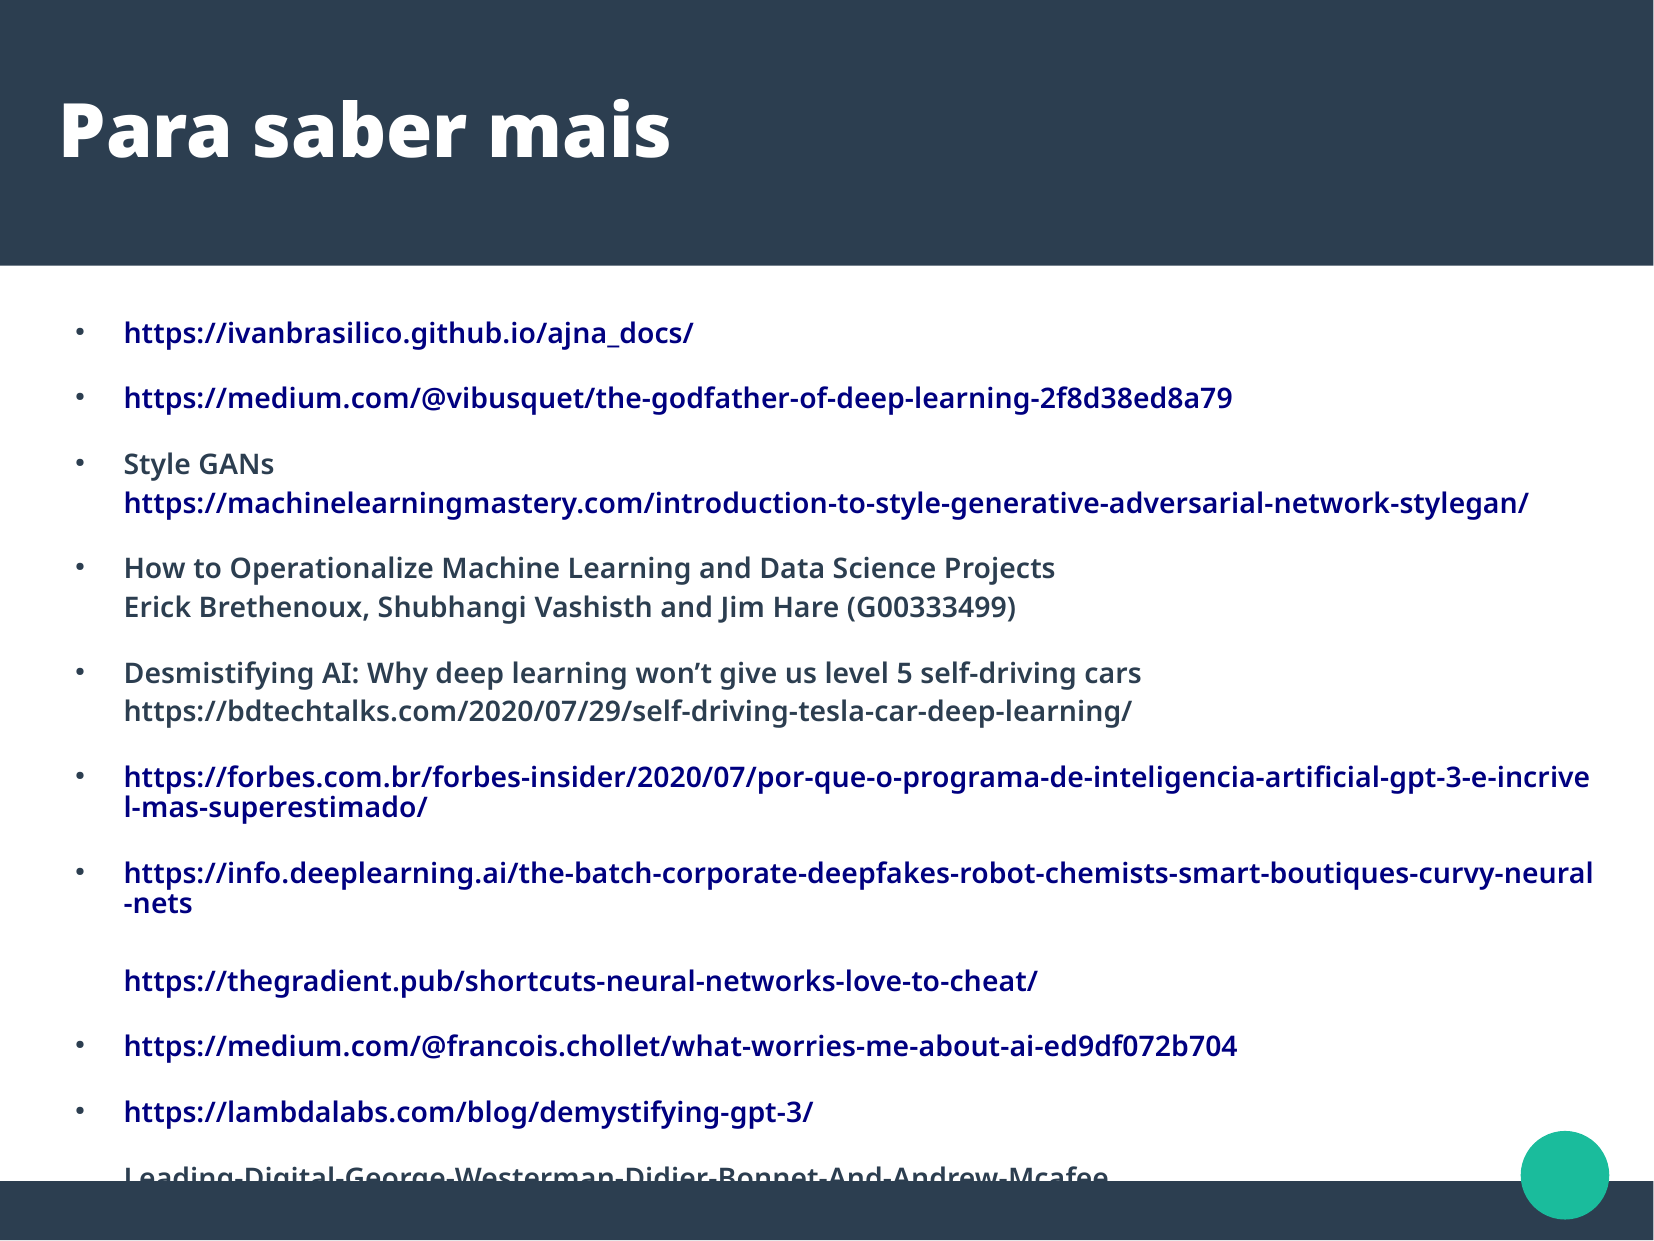

# Para saber mais
https://ivanbrasilico.github.io/ajna_docs/
https://medium.com/@vibusquet/the-godfather-of-deep-learning-2f8d38ed8a79
Style GANs
https://machinelearningmastery.com/introduction-to-style-generative-adversarial-network-stylegan/
How to Operationalize Machine Learning and Data Science Projects
Erick Brethenoux, Shubhangi Vashisth and Jim Hare (G00333499)
Desmistifying AI: Why deep learning won’t give us level 5 self-driving cars
https://bdtechtalks.com/2020/07/29/self-driving-tesla-car-deep-learning/
https://forbes.com.br/forbes-insider/2020/07/por-que-o-programa-de-inteligencia-artificial-gpt-3-e-incrivel-mas-superestimado/
https://info.deeplearning.ai/the-batch-corporate-deepfakes-robot-chemists-smart-boutiques-curvy-neural-nets
https://thegradient.pub/shortcuts-neural-networks-love-to-cheat/
https://medium.com/@francois.chollet/what-worries-me-about-ai-ed9df072b704
https://lambdalabs.com/blog/demystifying-gpt-3/
Leading-Digital-George-Westerman-Didier-Bonnet-And-Andrew-Mcafee